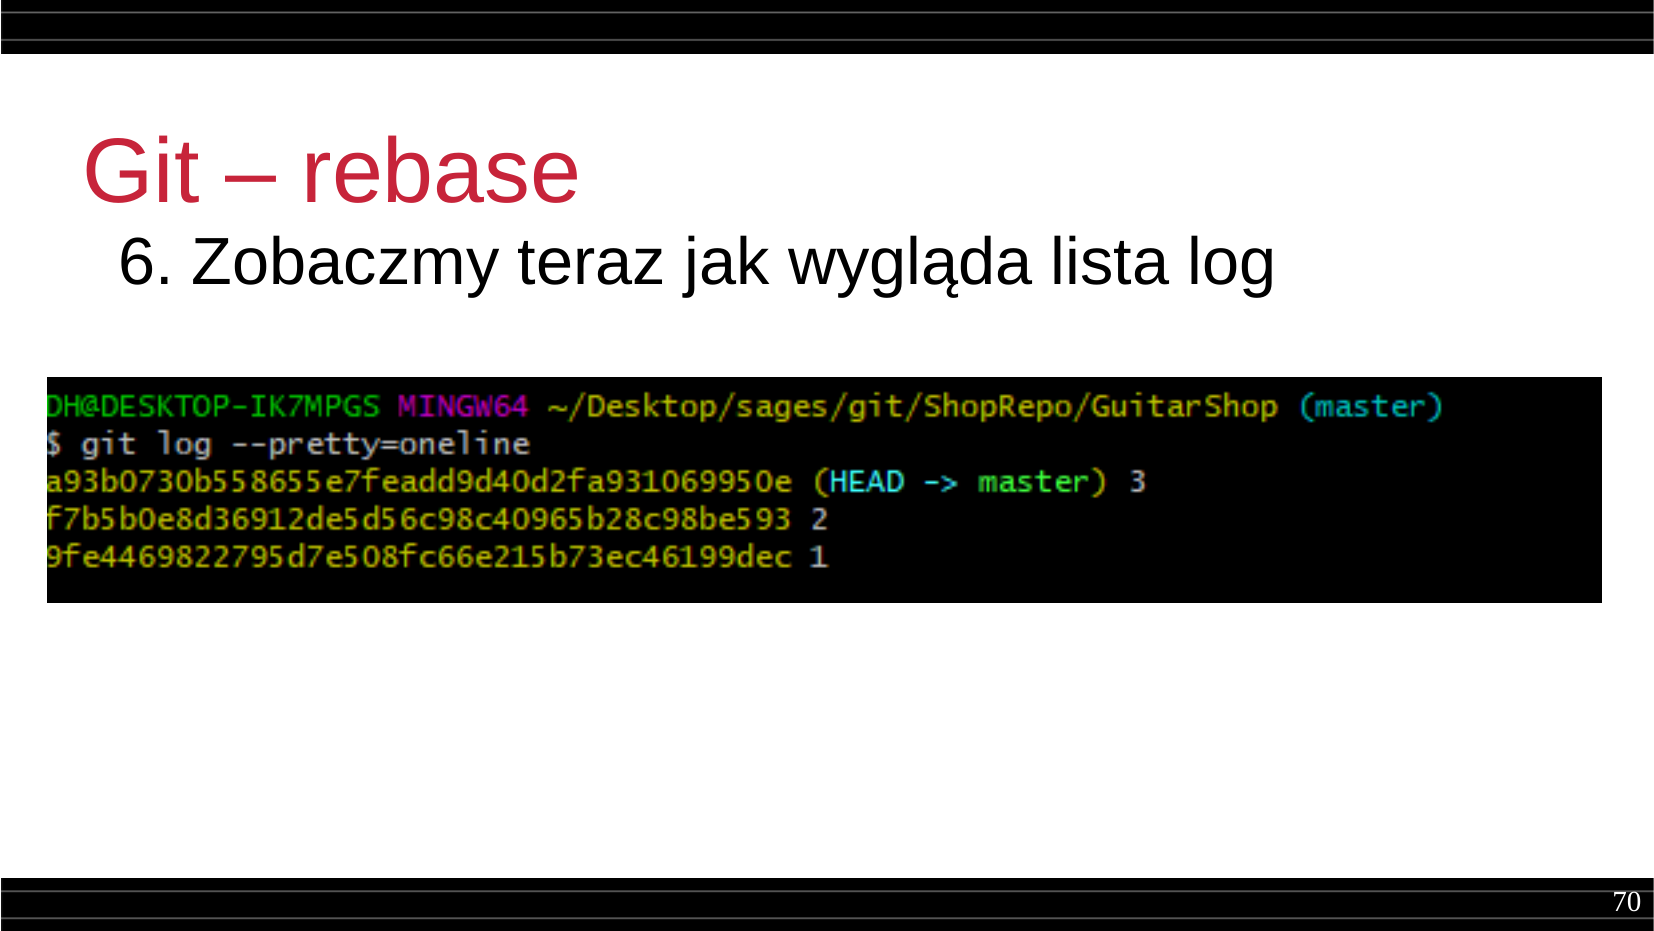

# Git – rebase
6. Zobaczmy teraz jak wygląda lista log